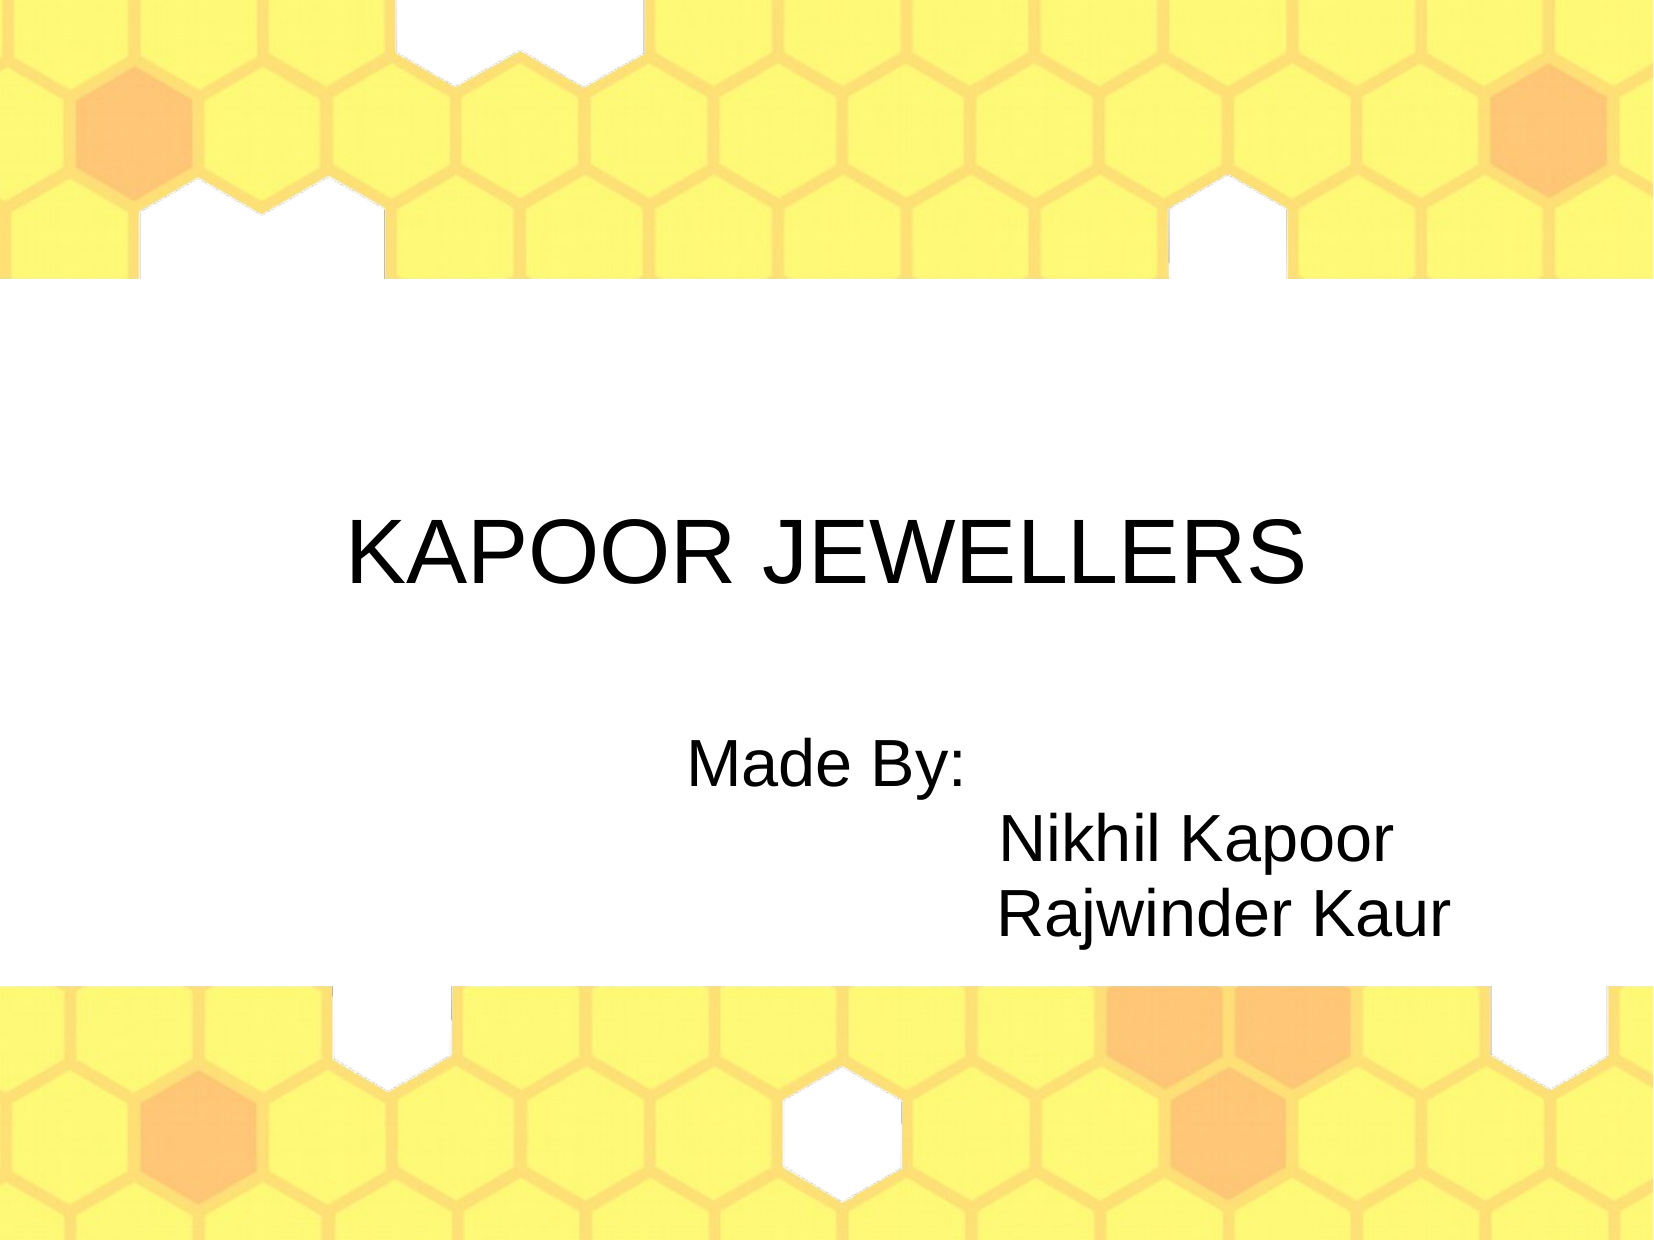

# KAPOOR JEWELLERS
Made By:
 Nikhil Kapoor
 Rajwinder Kaur